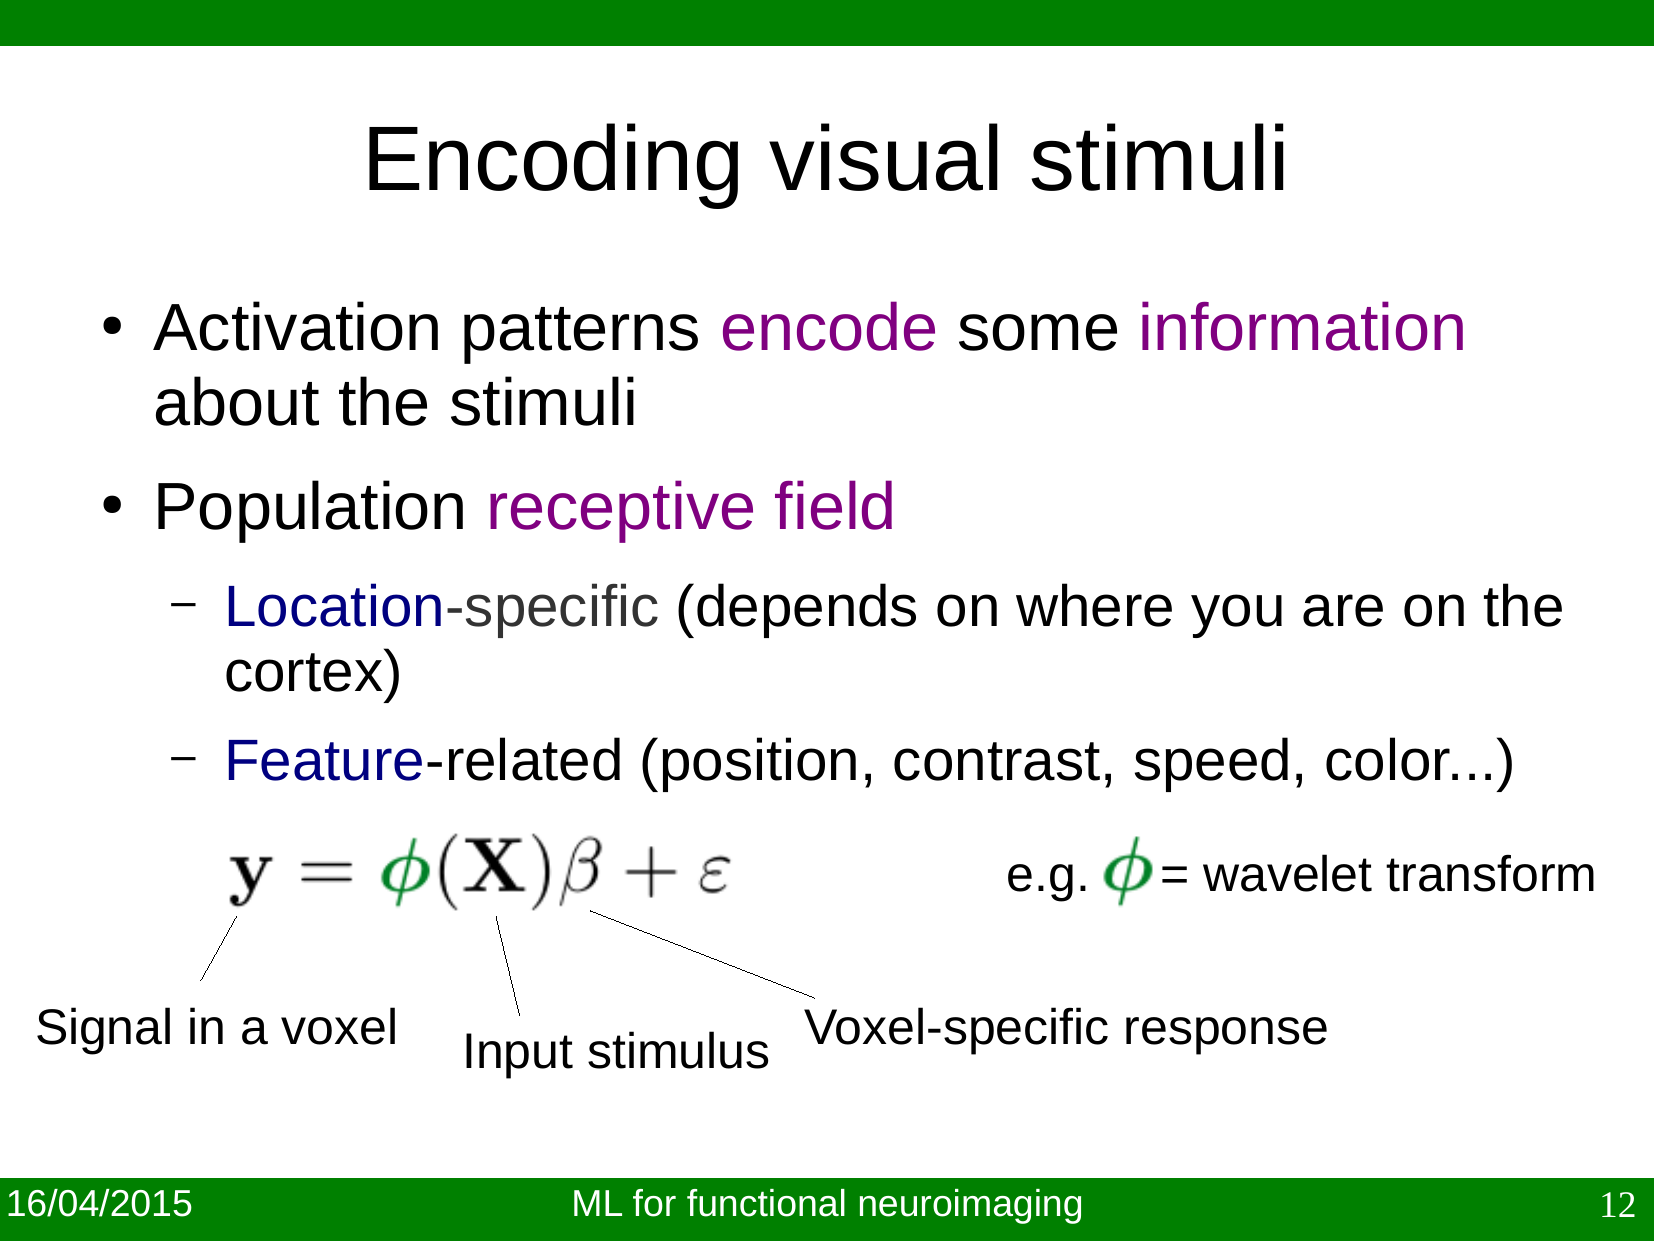

# Encoding visual stimuli
Activation patterns encode some information about the stimuli
Population receptive field
Location-specific (depends on where you are on the cortex)
Feature-related (position, contrast, speed, color...)
e.g. = wavelet transform
Signal in a voxel
Voxel-specific response
Input stimulus
12